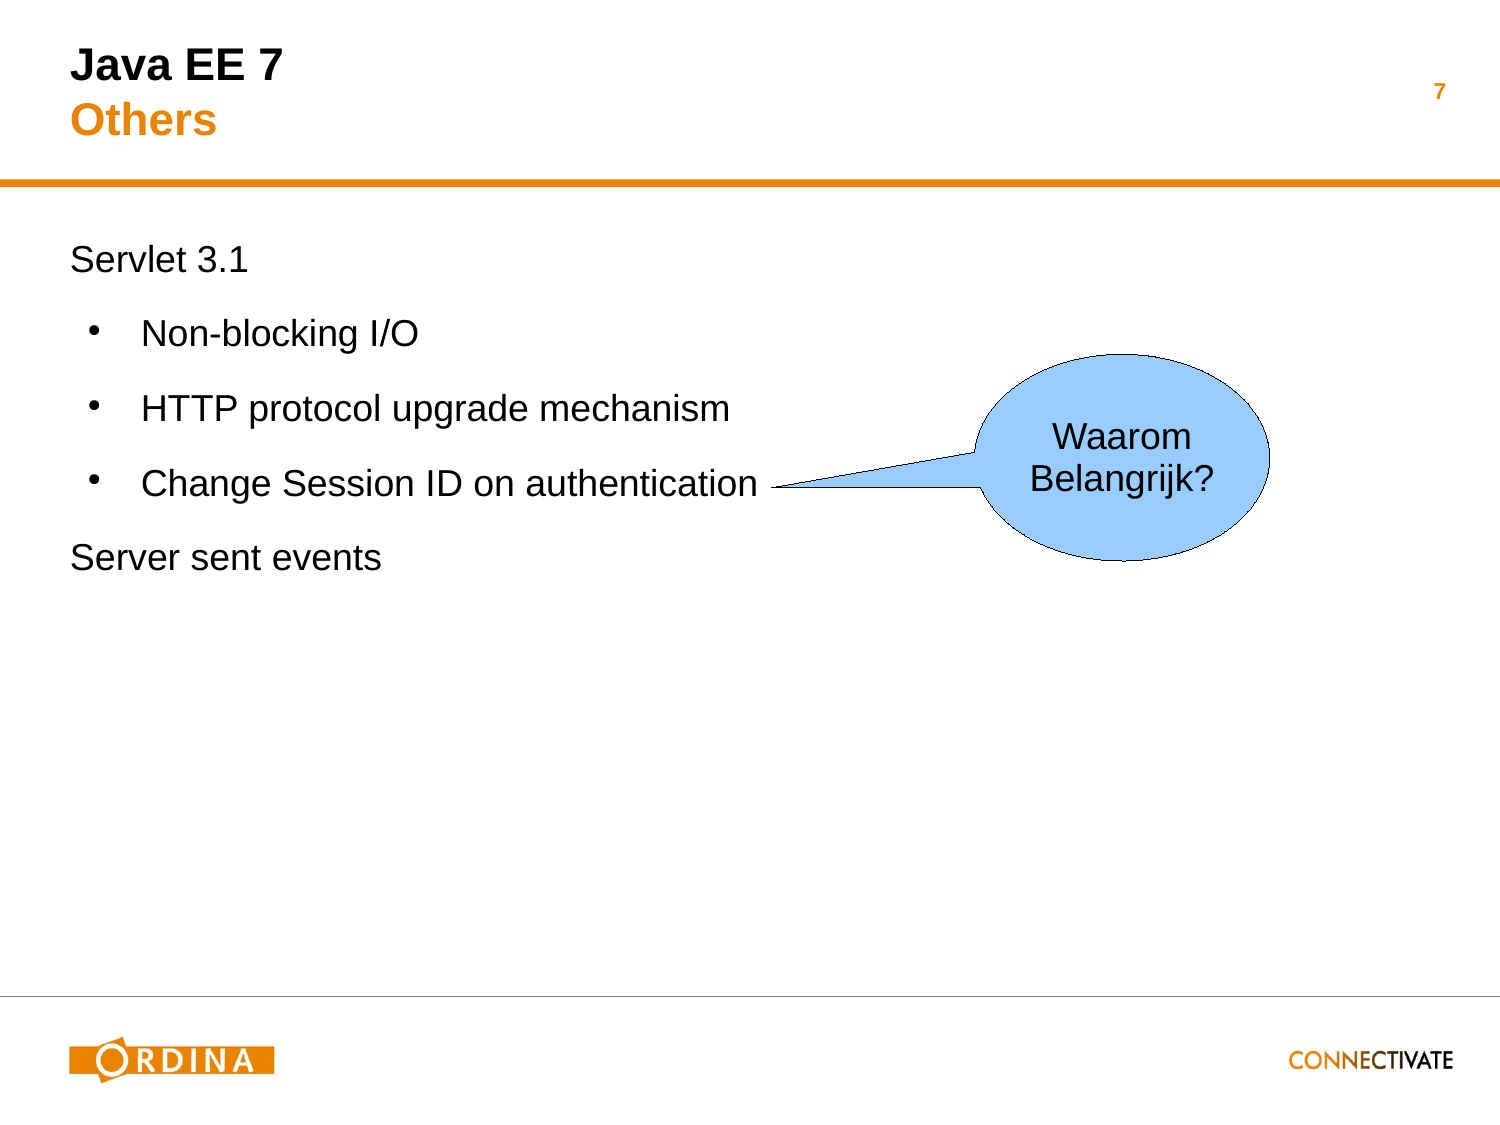

# Java EE 7 Others
Servlet 3.1
Non-blocking I/O
HTTP protocol upgrade mechanism
Change Session ID on authentication
Server sent events
Waarom
Belangrijk?